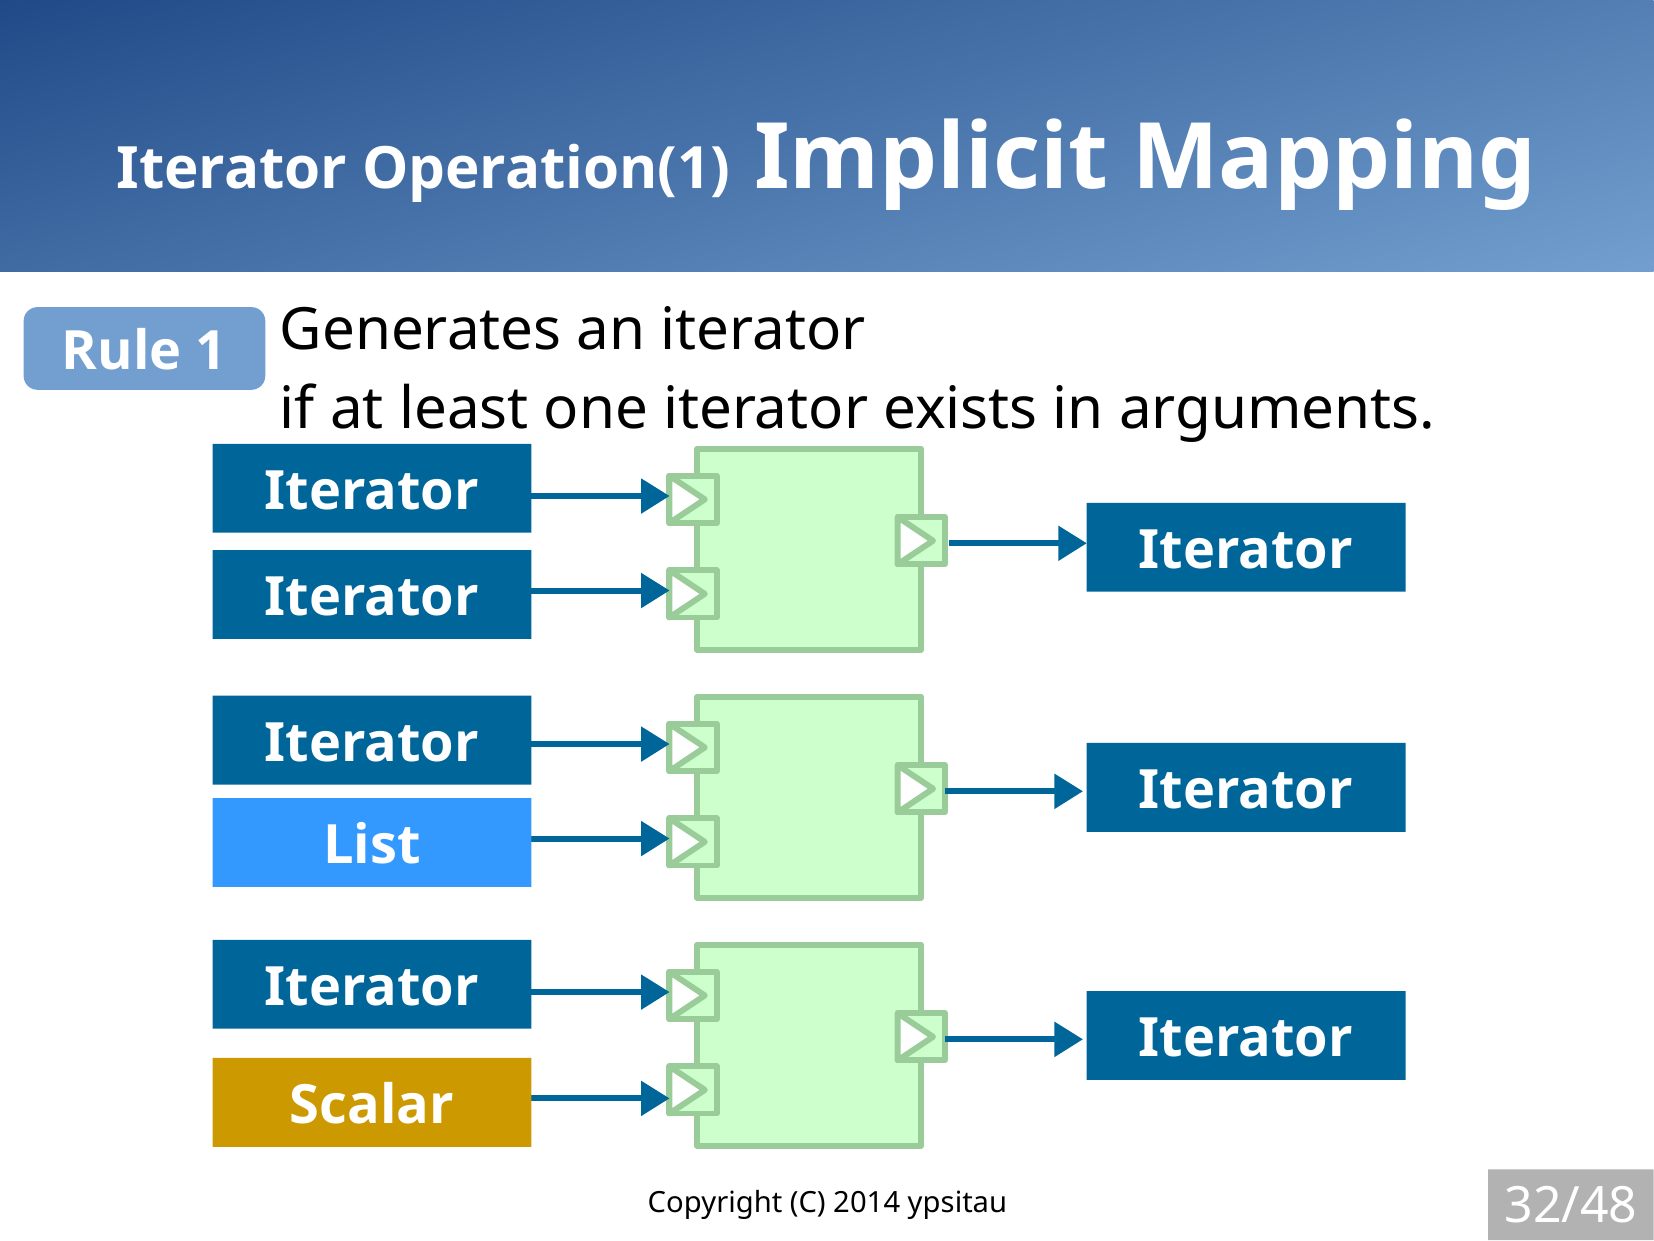

# Iterator Operation(1) Implicit Mapping
Generates an iterator
if at least one iterator exists in arguments.
Rule 1
Iterator
Iterator
Iterator
Iterator
Iterator
List
Iterator
Iterator
Scalar
32
Copyright (C) 2014 ypsitau